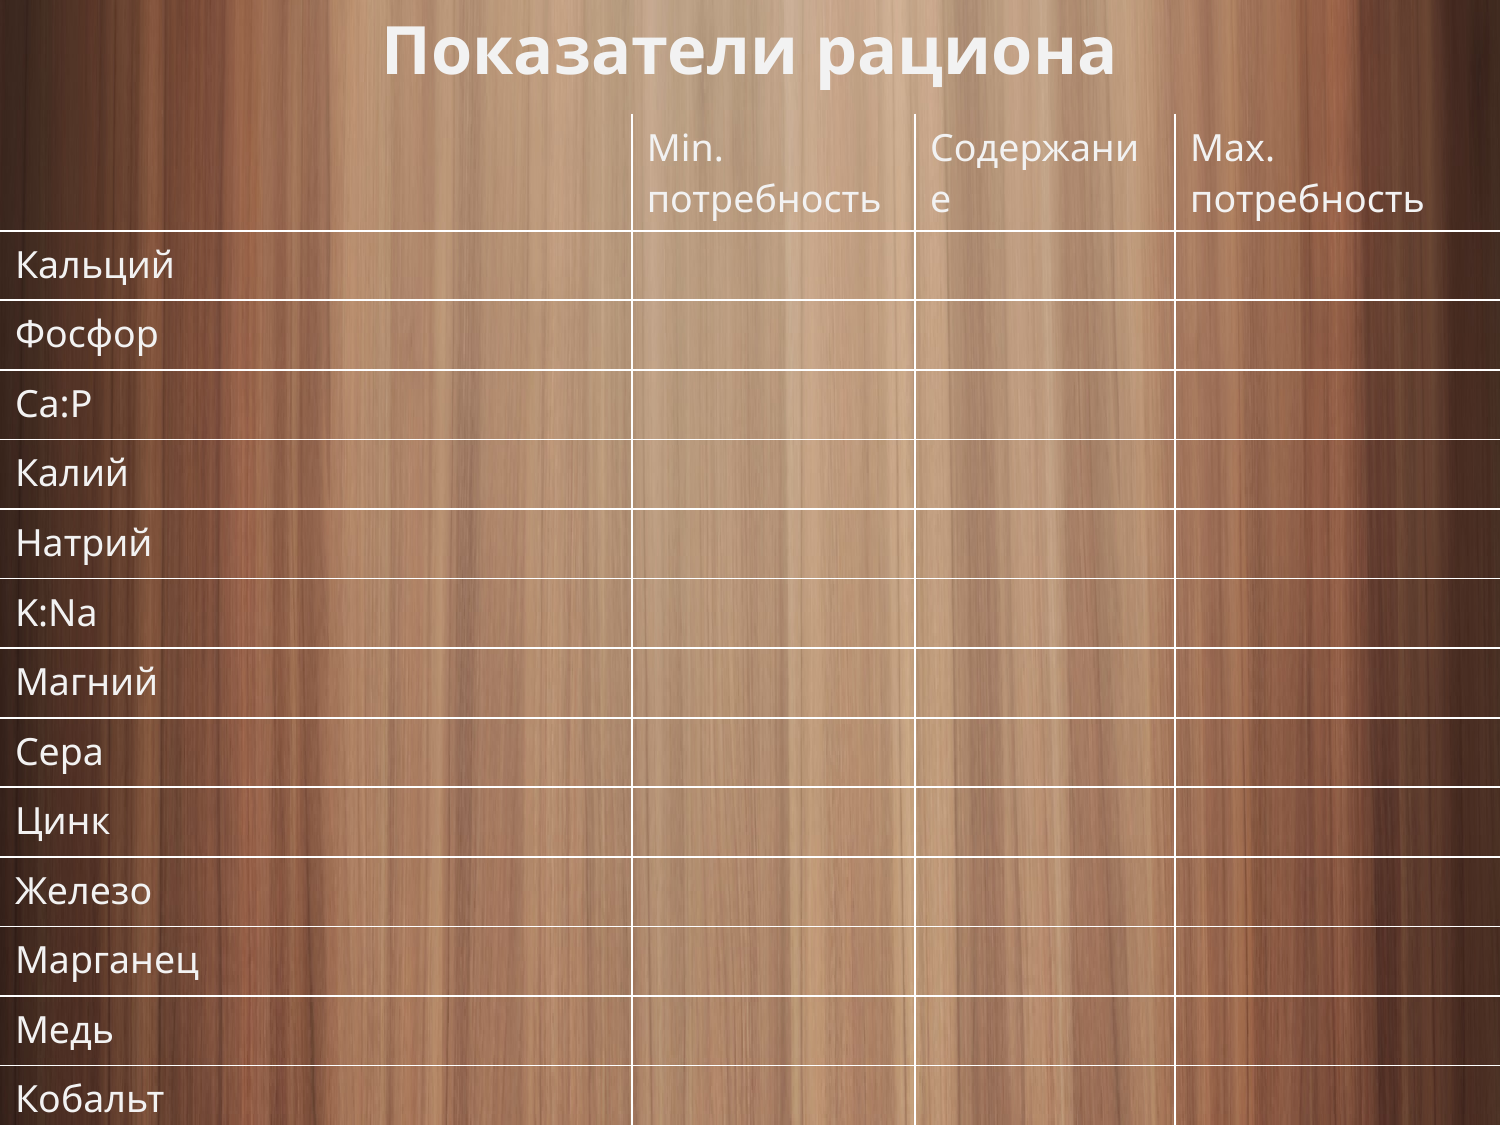

# Показатели рациона
| | Min. потребность | Содержание | Max. потребность |
| --- | --- | --- | --- |
| Кальций | | | |
| Фосфор | | | |
| Ca:P | | | |
| Калий | | | |
| Натрий | | | |
| K:Na | | | |
| Магний | | | |
| Сера | | | |
| Цинк | | | |
| Железо | | | |
| Марганец | | | |
| Медь | | | |
| Кобальт | | | |
| Йод | | | |
| Селен | | | |